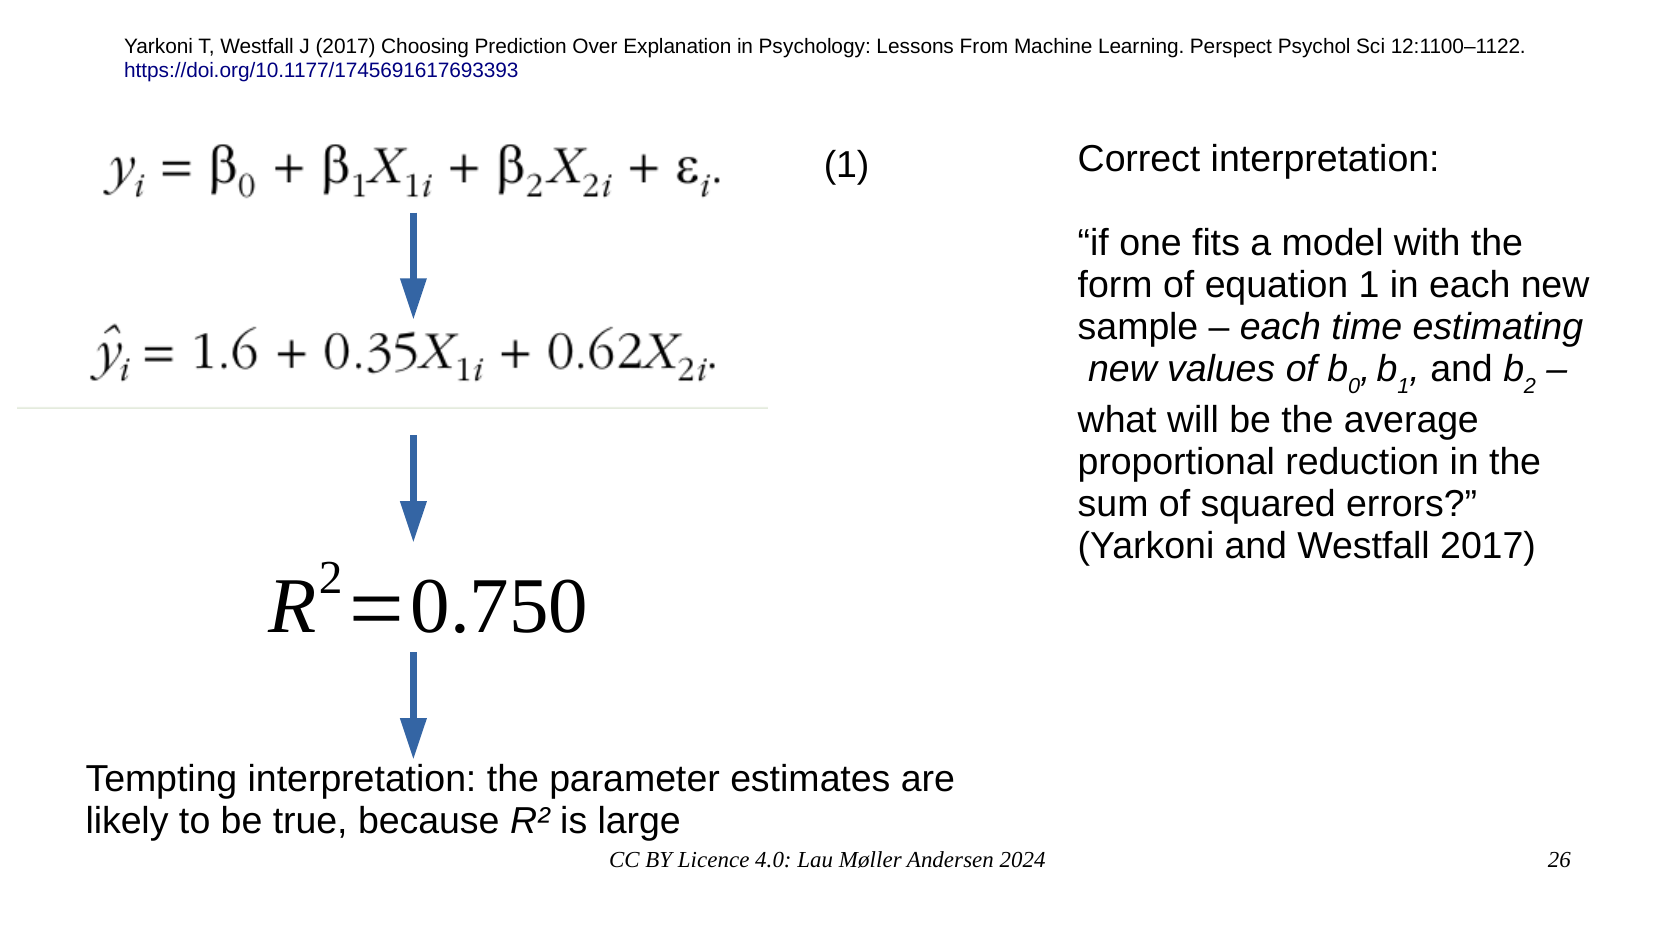

Yarkoni T, Westfall J (2017) Choosing Prediction Over Explanation in Psychology: Lessons From Machine Learning. Perspect Psychol Sci 12:1100–1122. https://doi.org/10.1177/1745691617693393
Correct interpretation:
“if one fits a model with the form of equation 1 in each new sample – each time estimating new values of b0, b1, and b2 – what will be the average proportional reduction in the sum of squared errors?” (Yarkoni and Westfall 2017)
(1)
Tempting interpretation: the parameter estimates are likely to be true, because R² is large
CC BY Licence 4.0: Lau Møller Andersen 2024
26